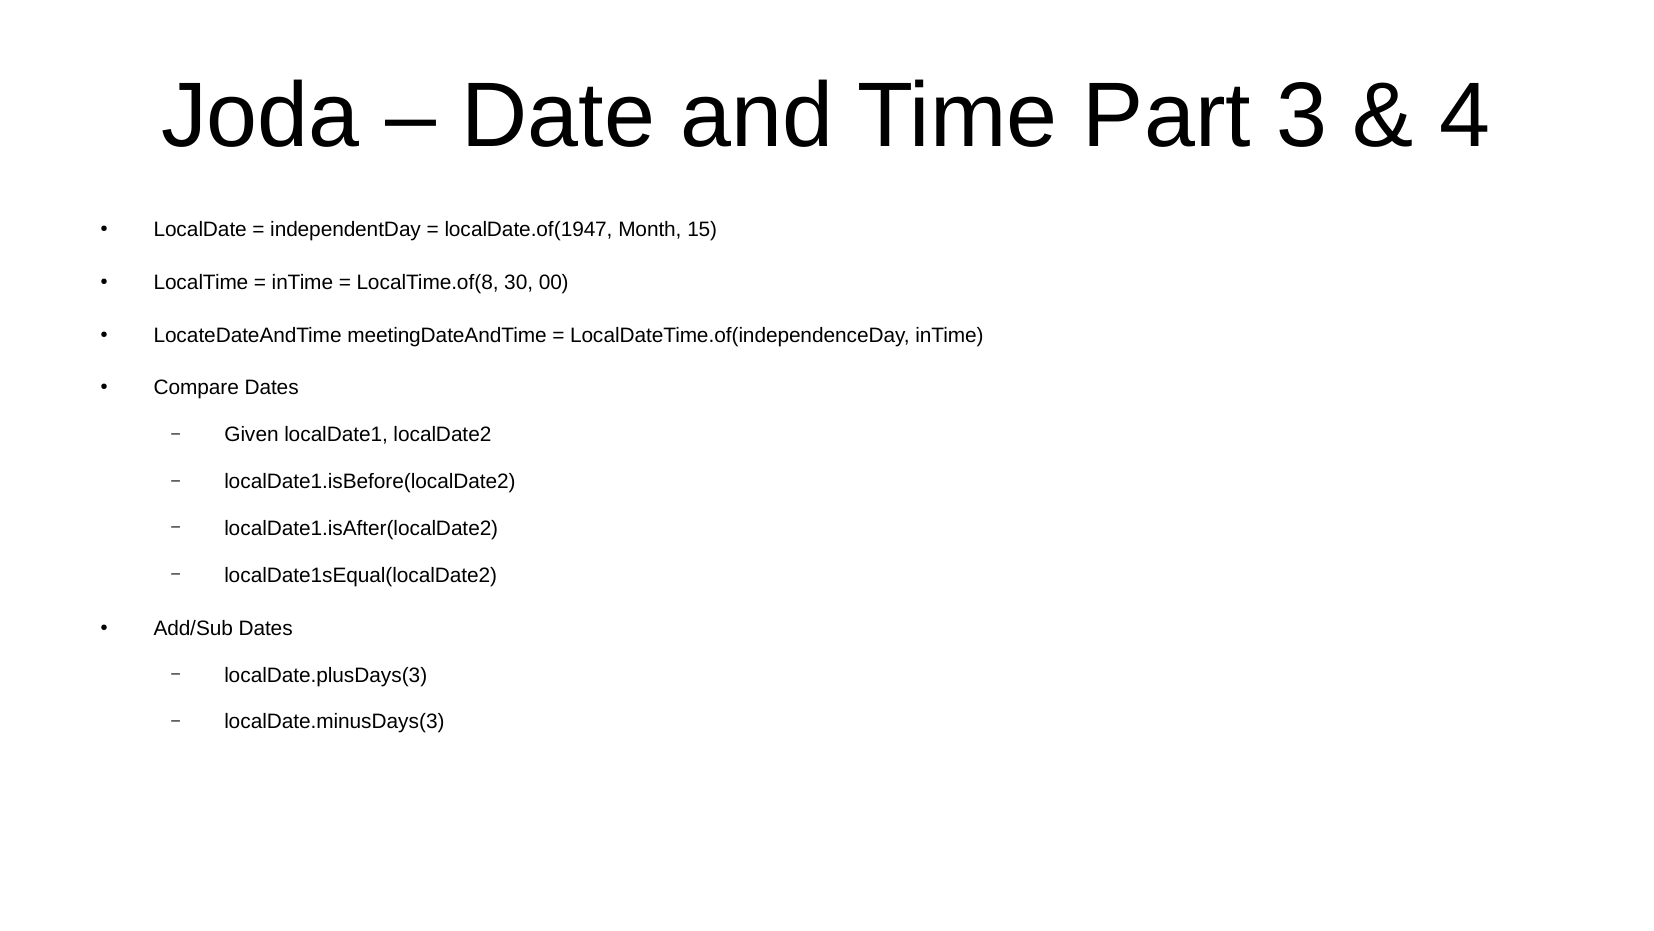

# Joda – Date and Time Part 3 & 4
LocalDate = independentDay = localDate.of(1947, Month, 15)
LocalTime = inTime = LocalTime.of(8, 30, 00)
LocateDateAndTime meetingDateAndTime = LocalDateTime.of(independenceDay, inTime)
Compare Dates
Given localDate1, localDate2
localDate1.isBefore(localDate2)
localDate1.isAfter(localDate2)
localDate1sEqual(localDate2)
Add/Sub Dates
localDate.plusDays(3)
localDate.minusDays(3)